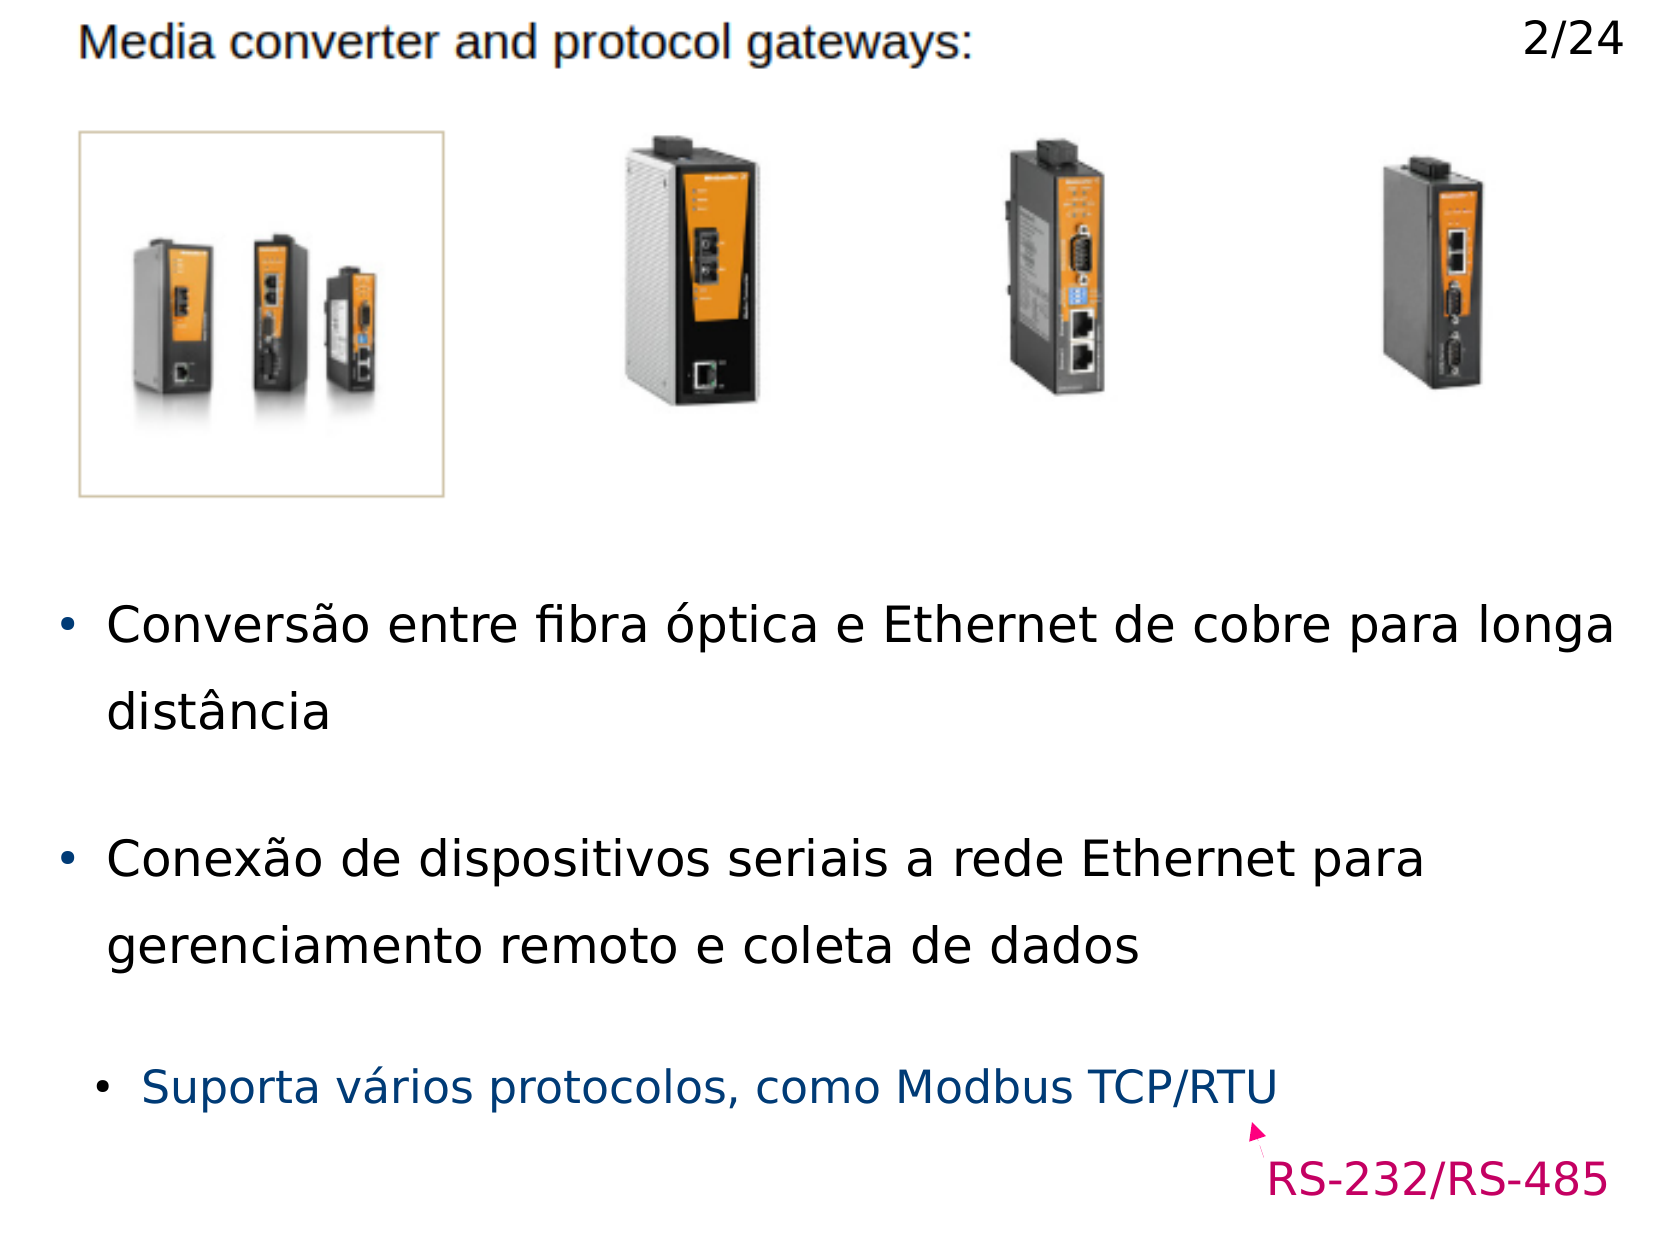

2
#
Conversão entre fibra óptica e Ethernet de cobre para longa distância
Conexão de dispositivos seriais a rede Ethernet para gerenciamento remoto e coleta de dados
Suporta vários protocolos, como Modbus TCP/RTU
RS-232/RS-485